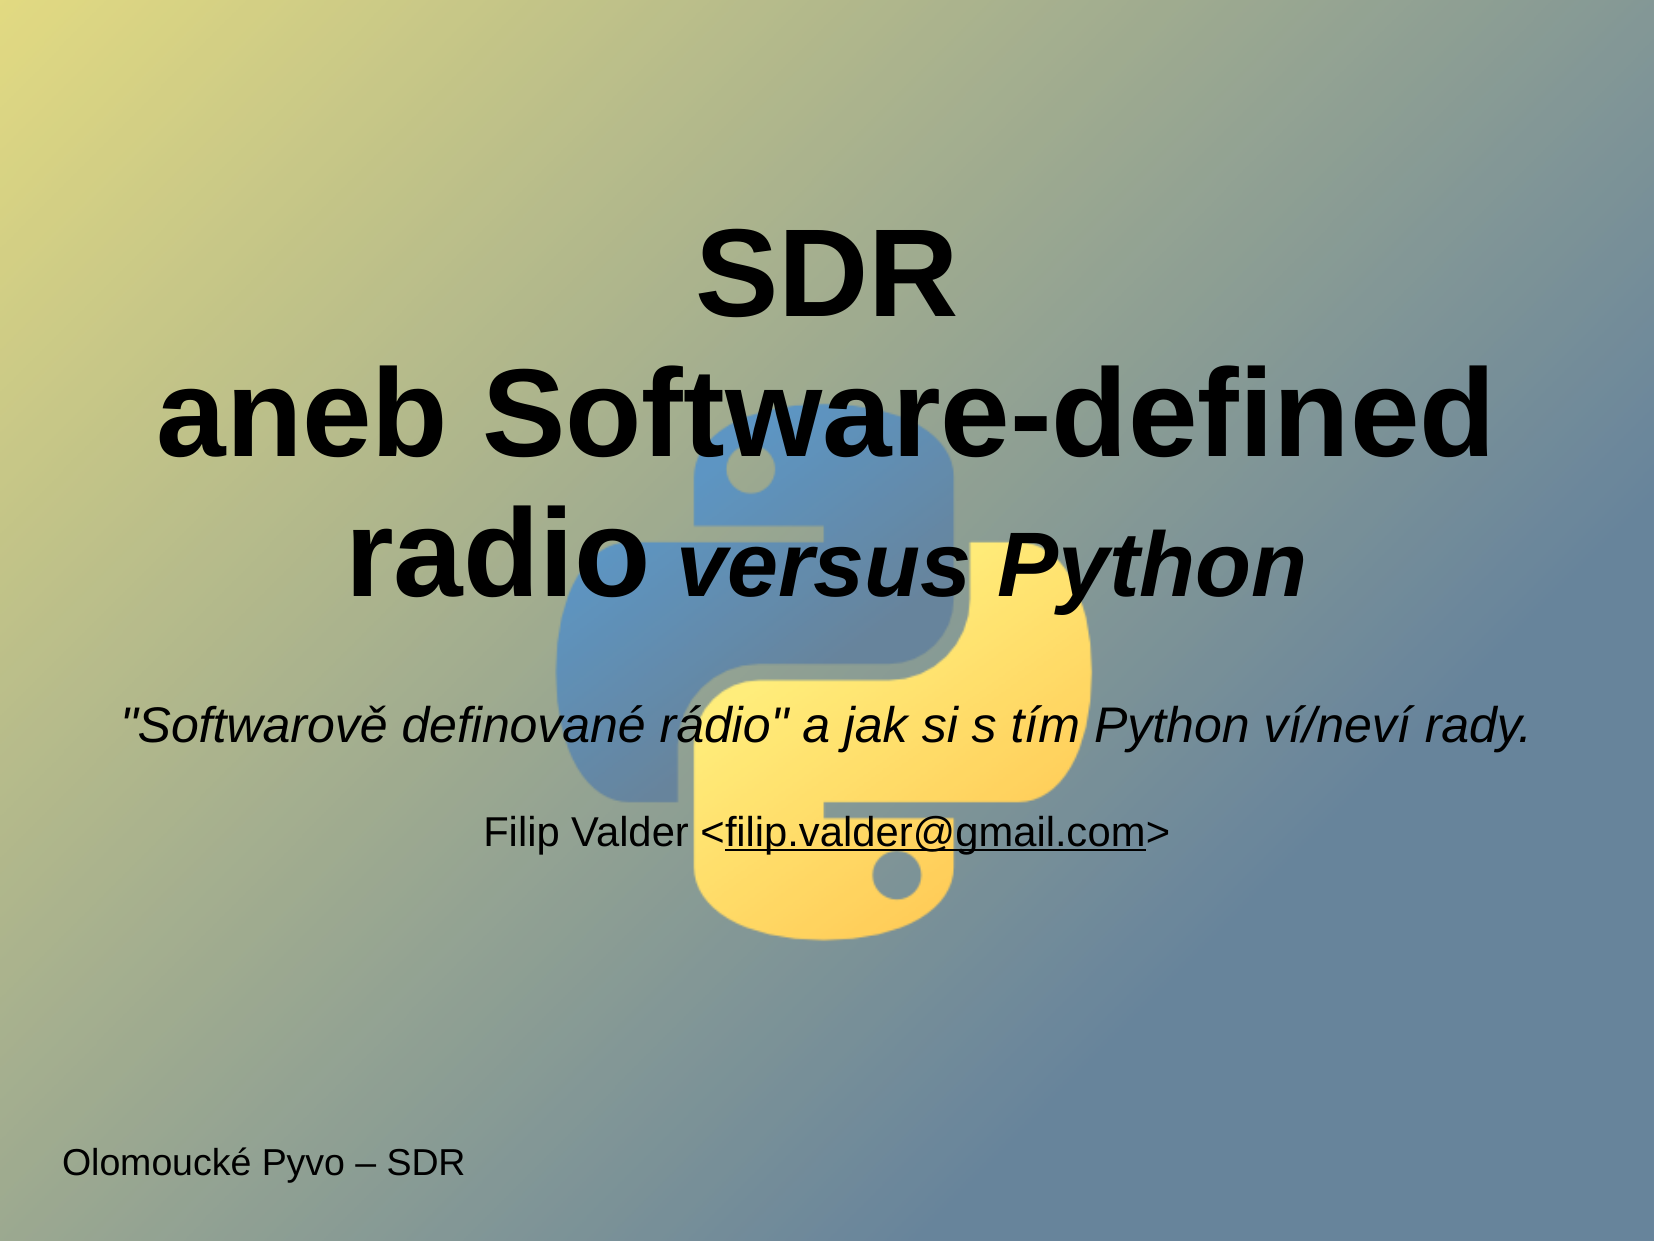

# SDR aneb Software-defined radio versus Python
"Softwarově definované rádio" a jak si s tím Python ví/neví rady.
Filip Valder <filip.valder@gmail.com>
Olomoucké Pyvo – SDR